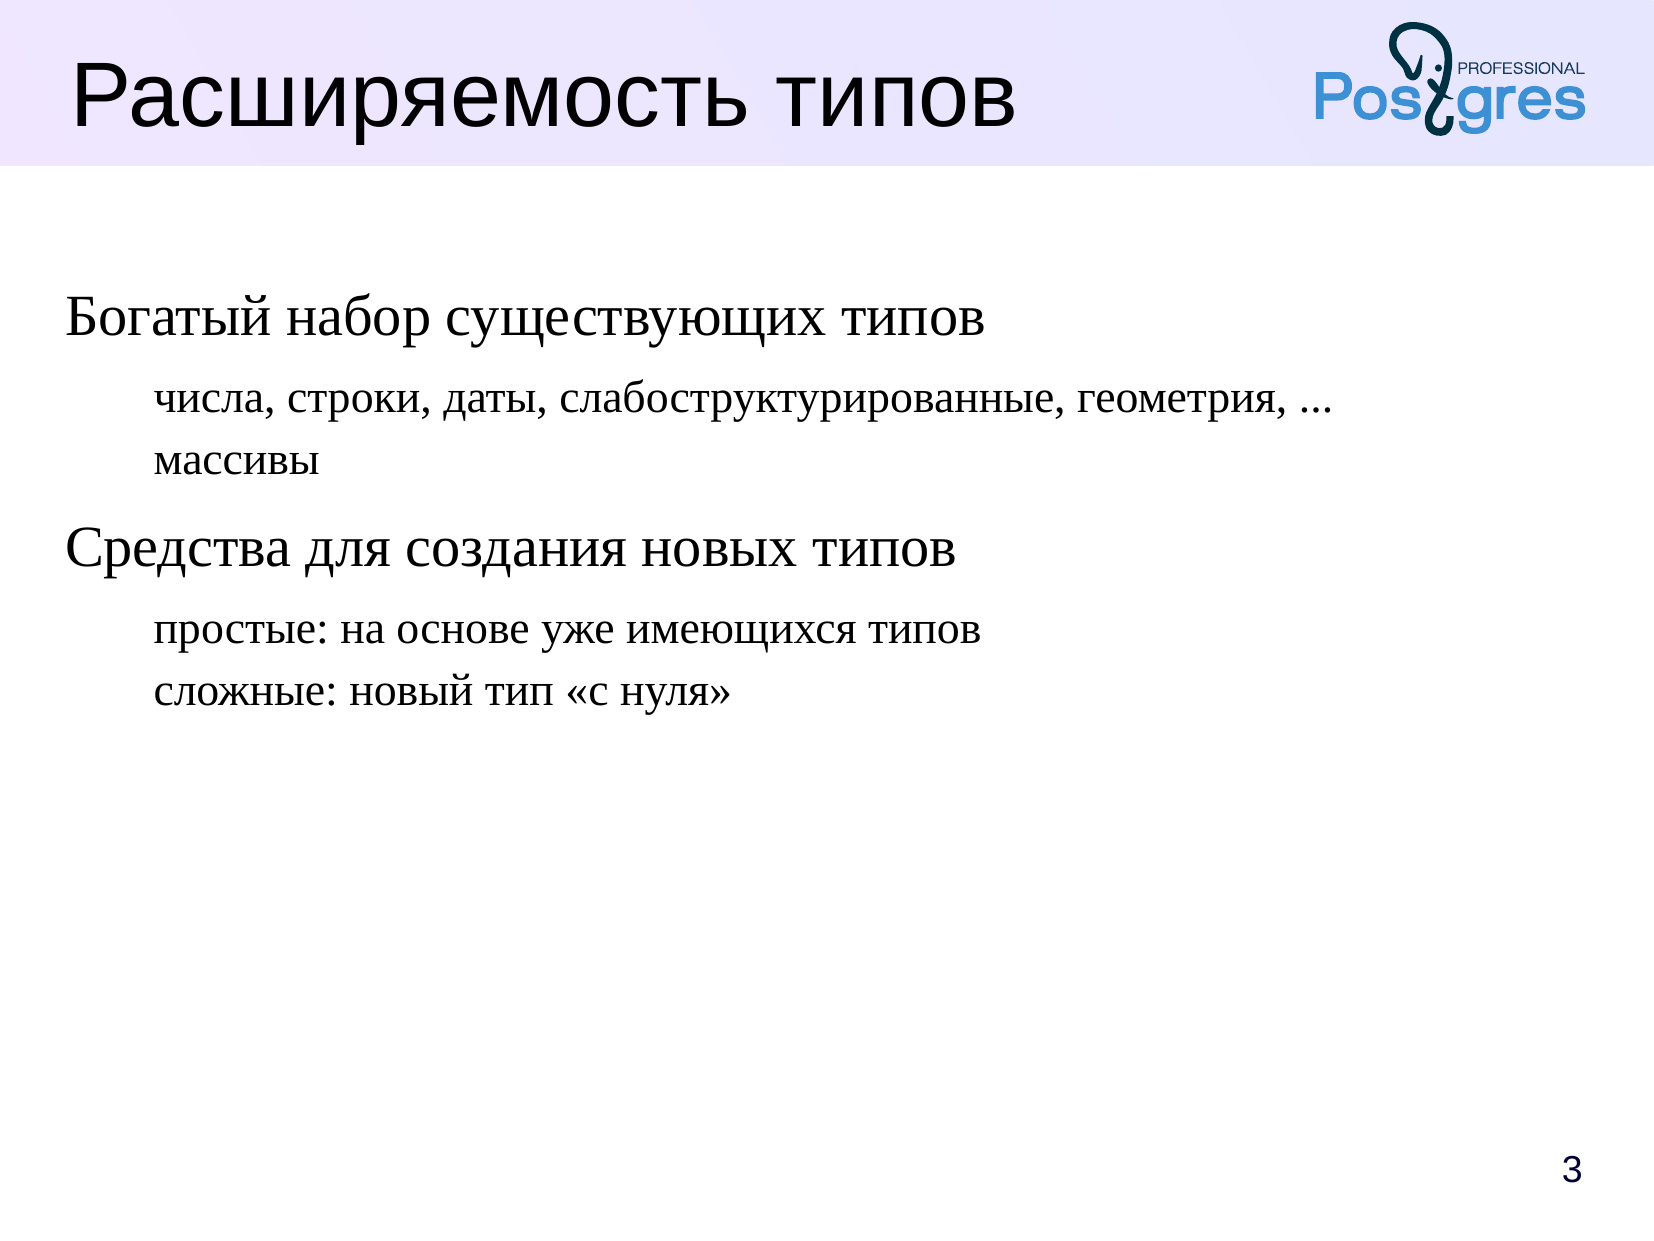

# Расширяемость типов
Богатый набор существующих типов
числа, строки, даты, слабоструктурированные, геометрия, ...
массивы
Средства для создания новых типов
простые: на основе уже имеющихся типов
сложные: новый тип «с нуля»